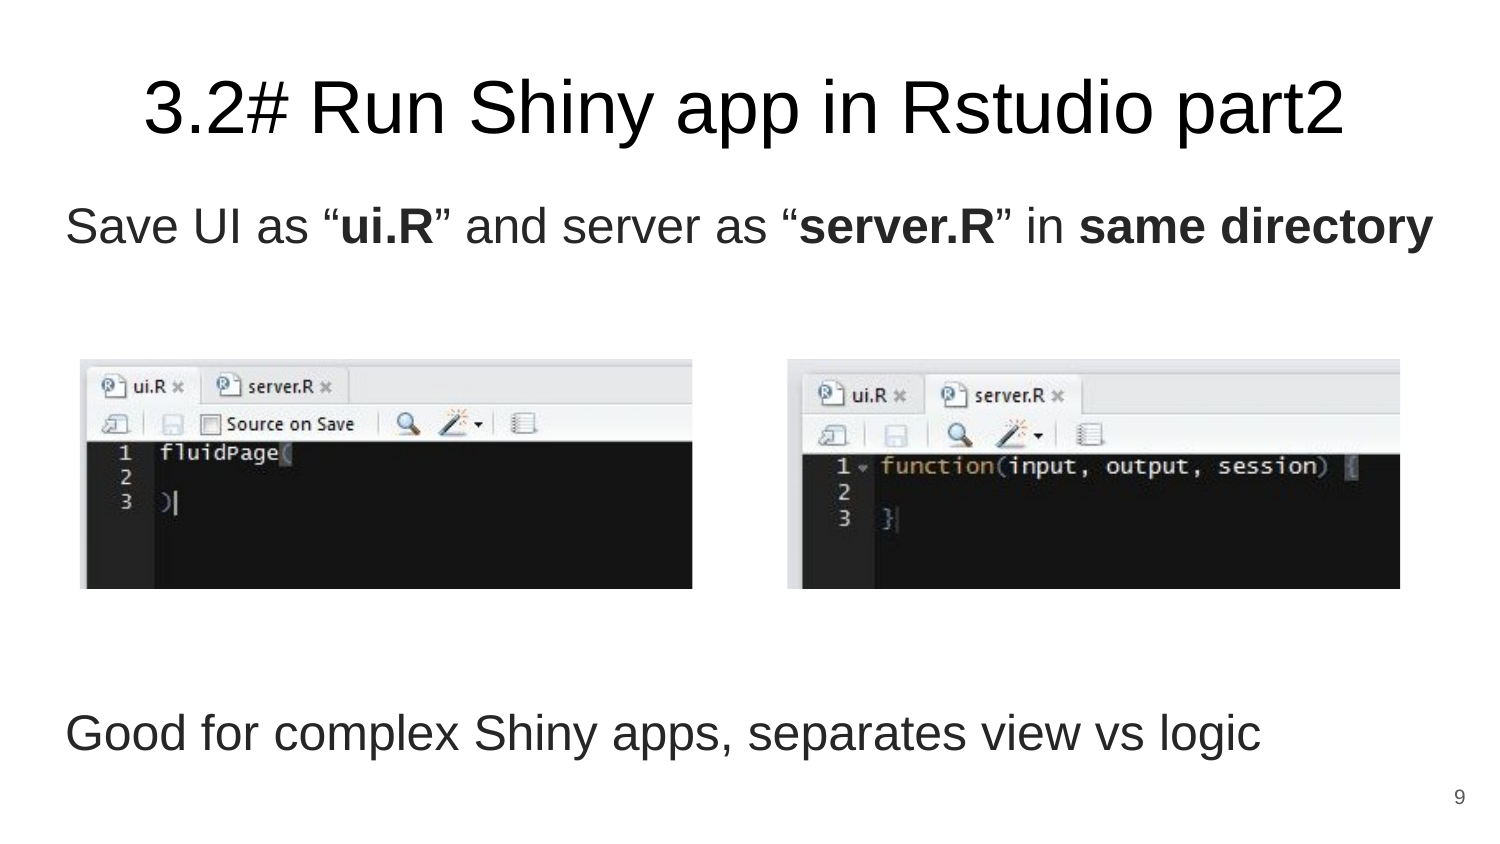

# 3.2# Run Shiny app in Rstudio part2
Save UI as “ui.R” and server as “server.R” in same directory
Good for complex Shiny apps, separates view vs logic
9